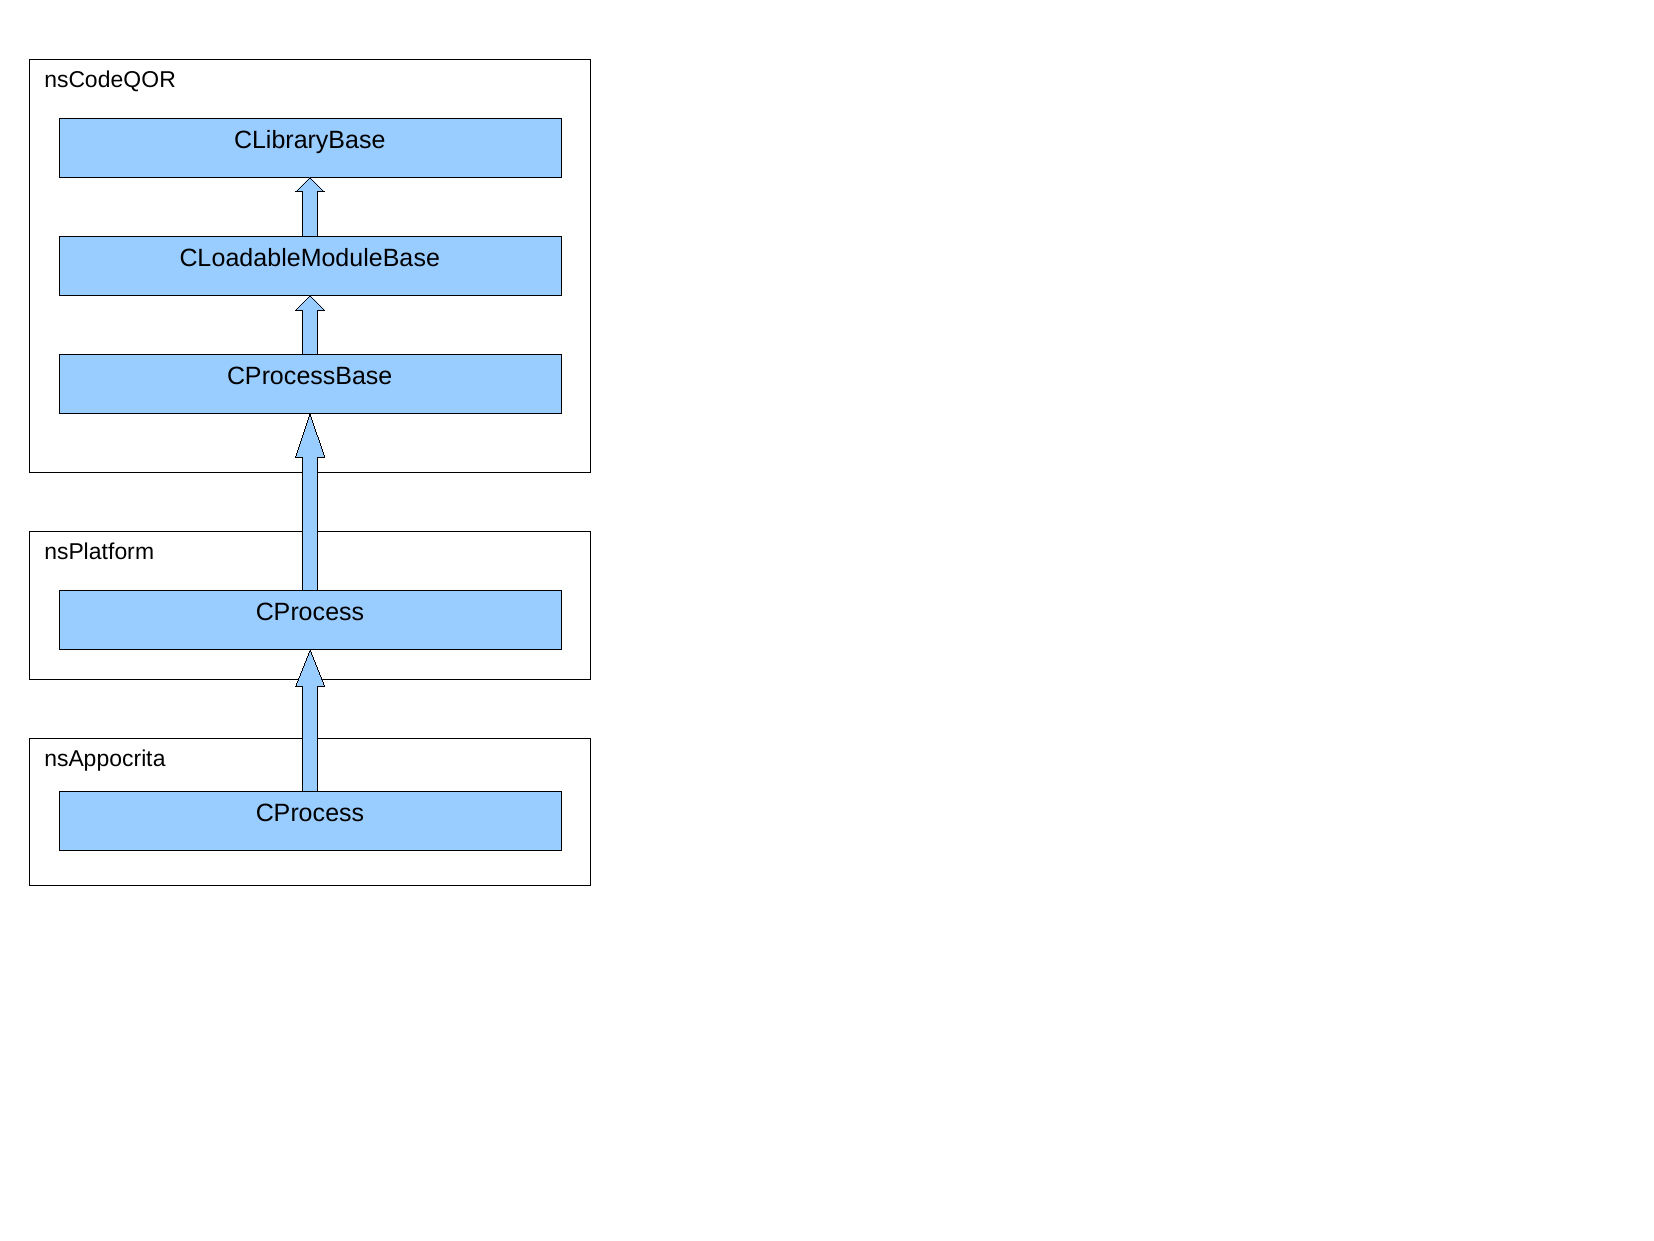

nsCodeQOR
CLibraryBase
CLoadableModuleBase
CProcessBase
nsPlatform
CProcess
nsAppocrita
CProcess